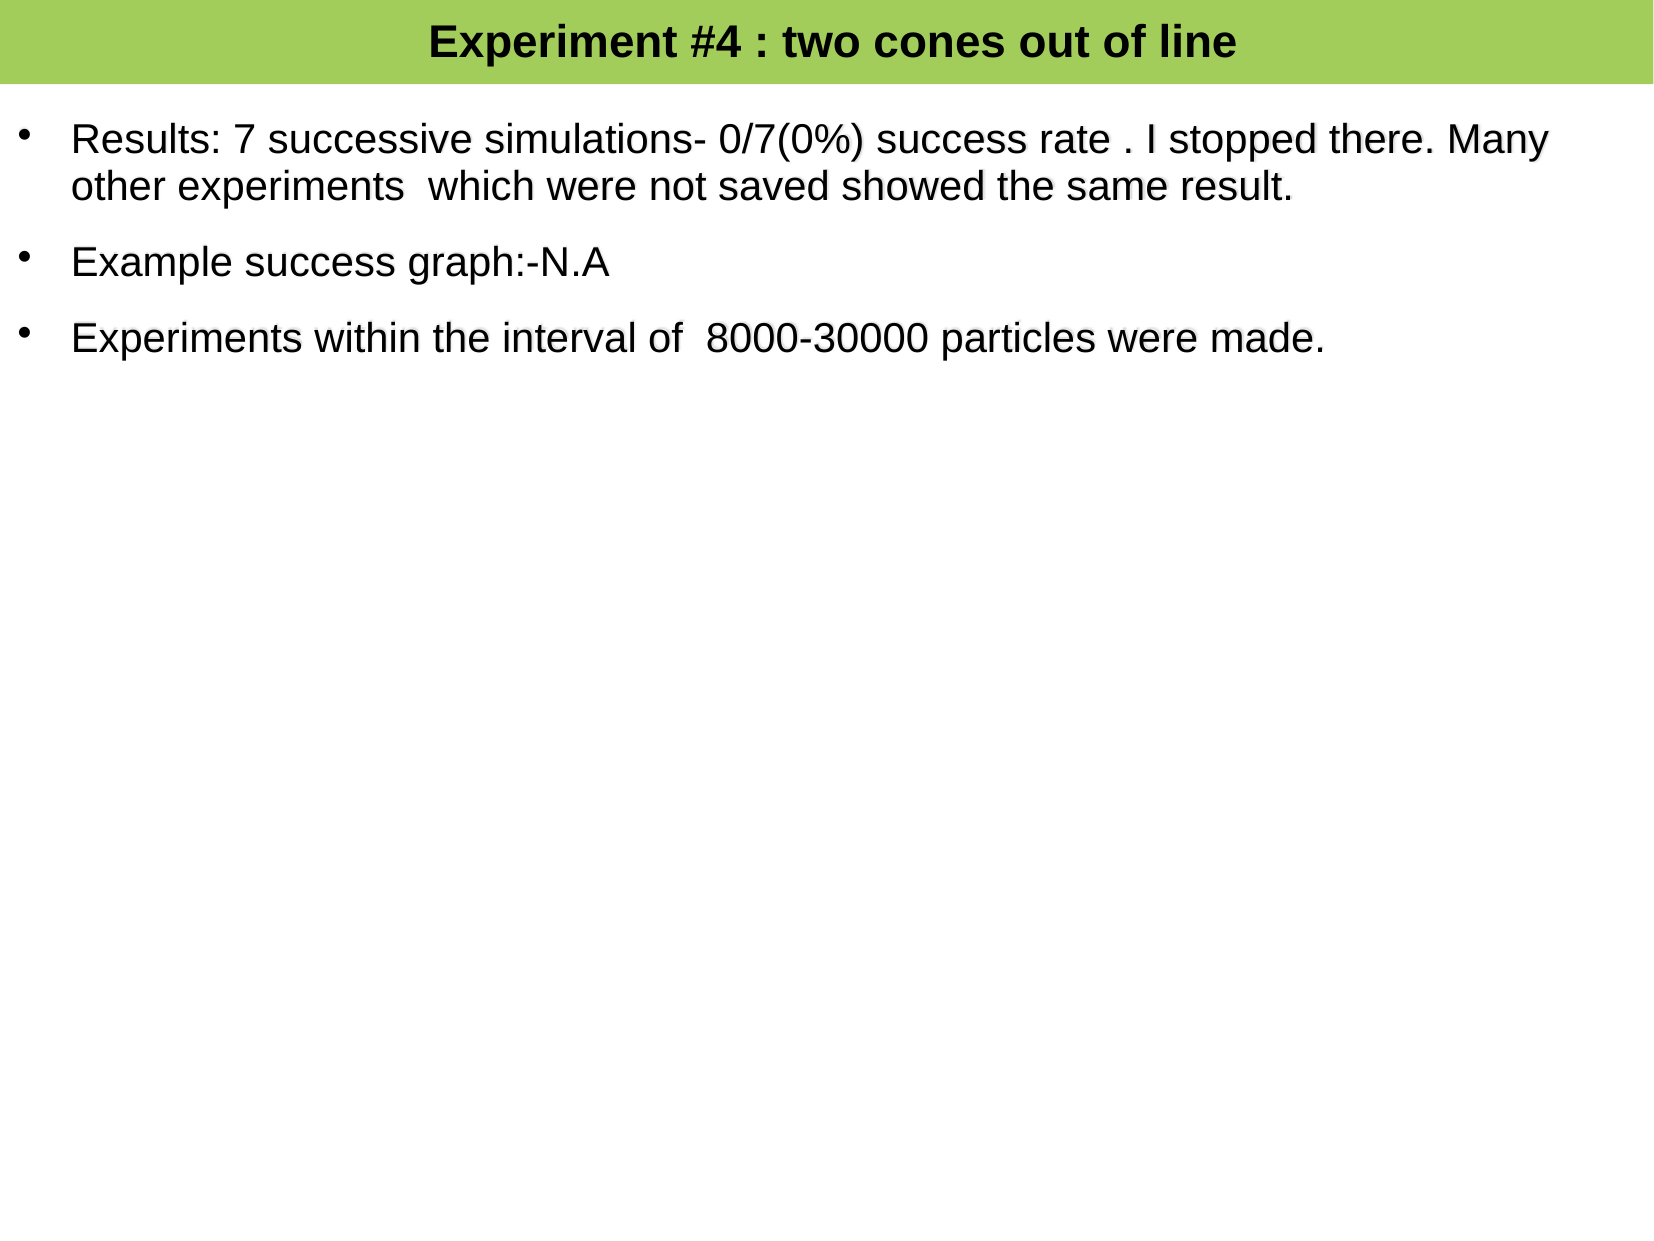

# Experiment #4 : two cones out of line
Results: 7 successive simulations- 0/7(0%) success rate . I stopped there. Many other experiments which were not saved showed the same result.
Example success graph:-N.A
Experiments within the interval of 8000-30000 particles were made.